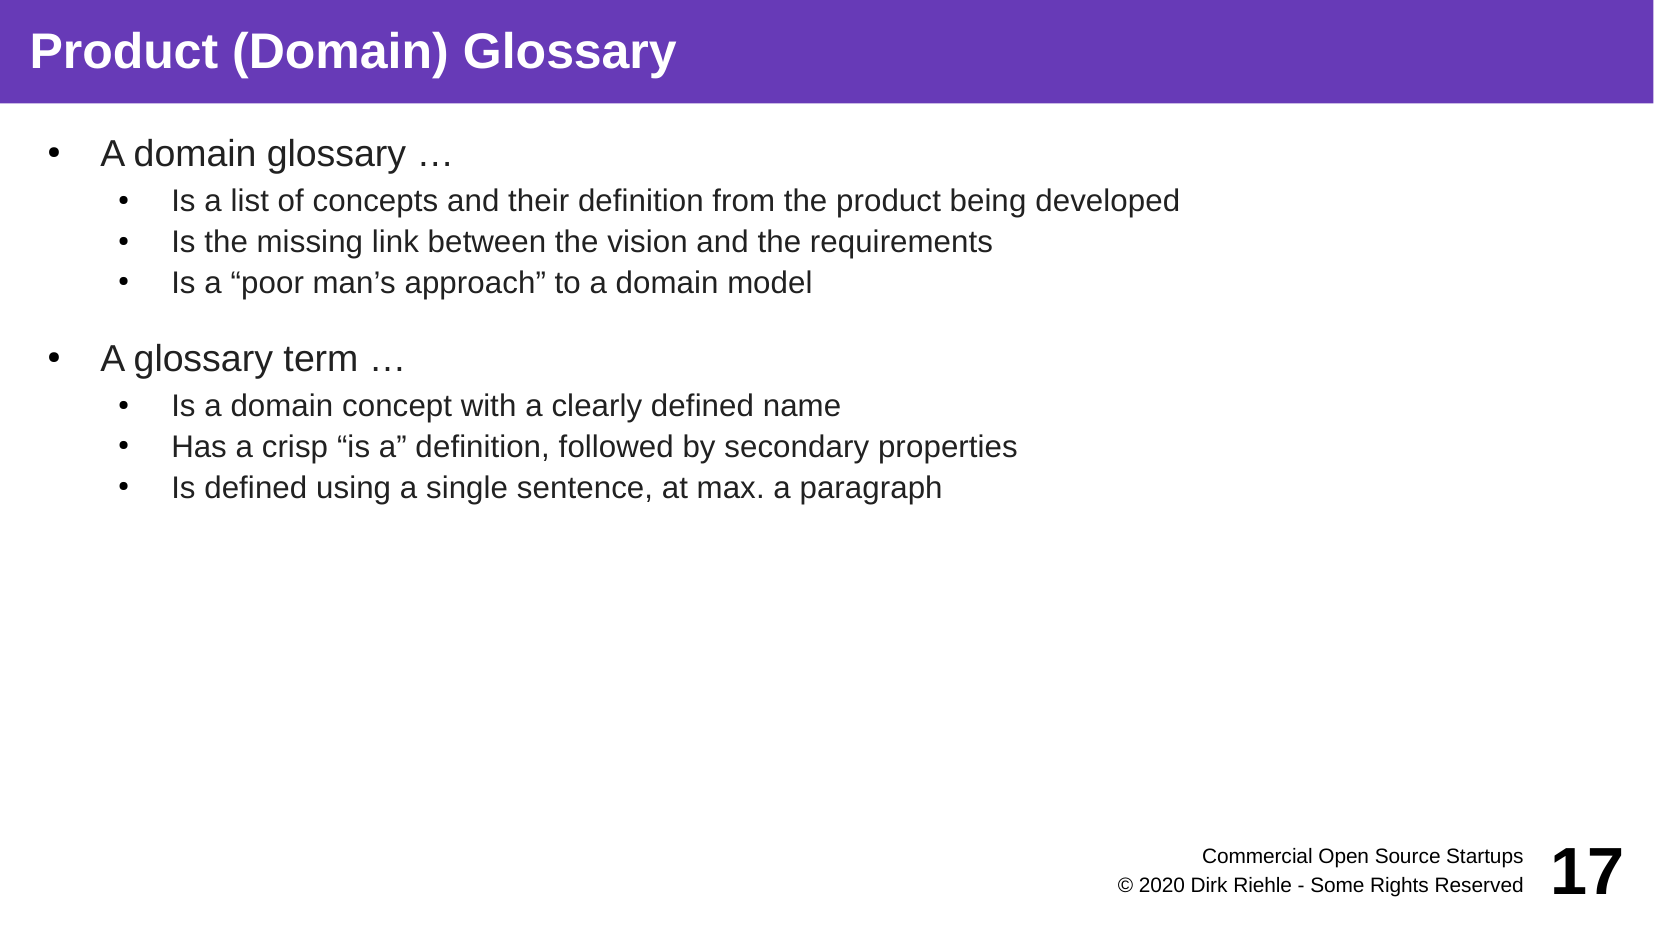

# Product (Domain) Glossary
A domain glossary …
Is a list of concepts and their definition from the product being developed
Is the missing link between the vision and the requirements
Is a “poor man’s approach” to a domain model
A glossary term …
Is a domain concept with a clearly defined name
Has a crisp “is a” definition, followed by secondary properties
Is defined using a single sentence, at max. a paragraph
Commercial Open Source Startups
17
© 2020 Dirk Riehle - Some Rights Reserved